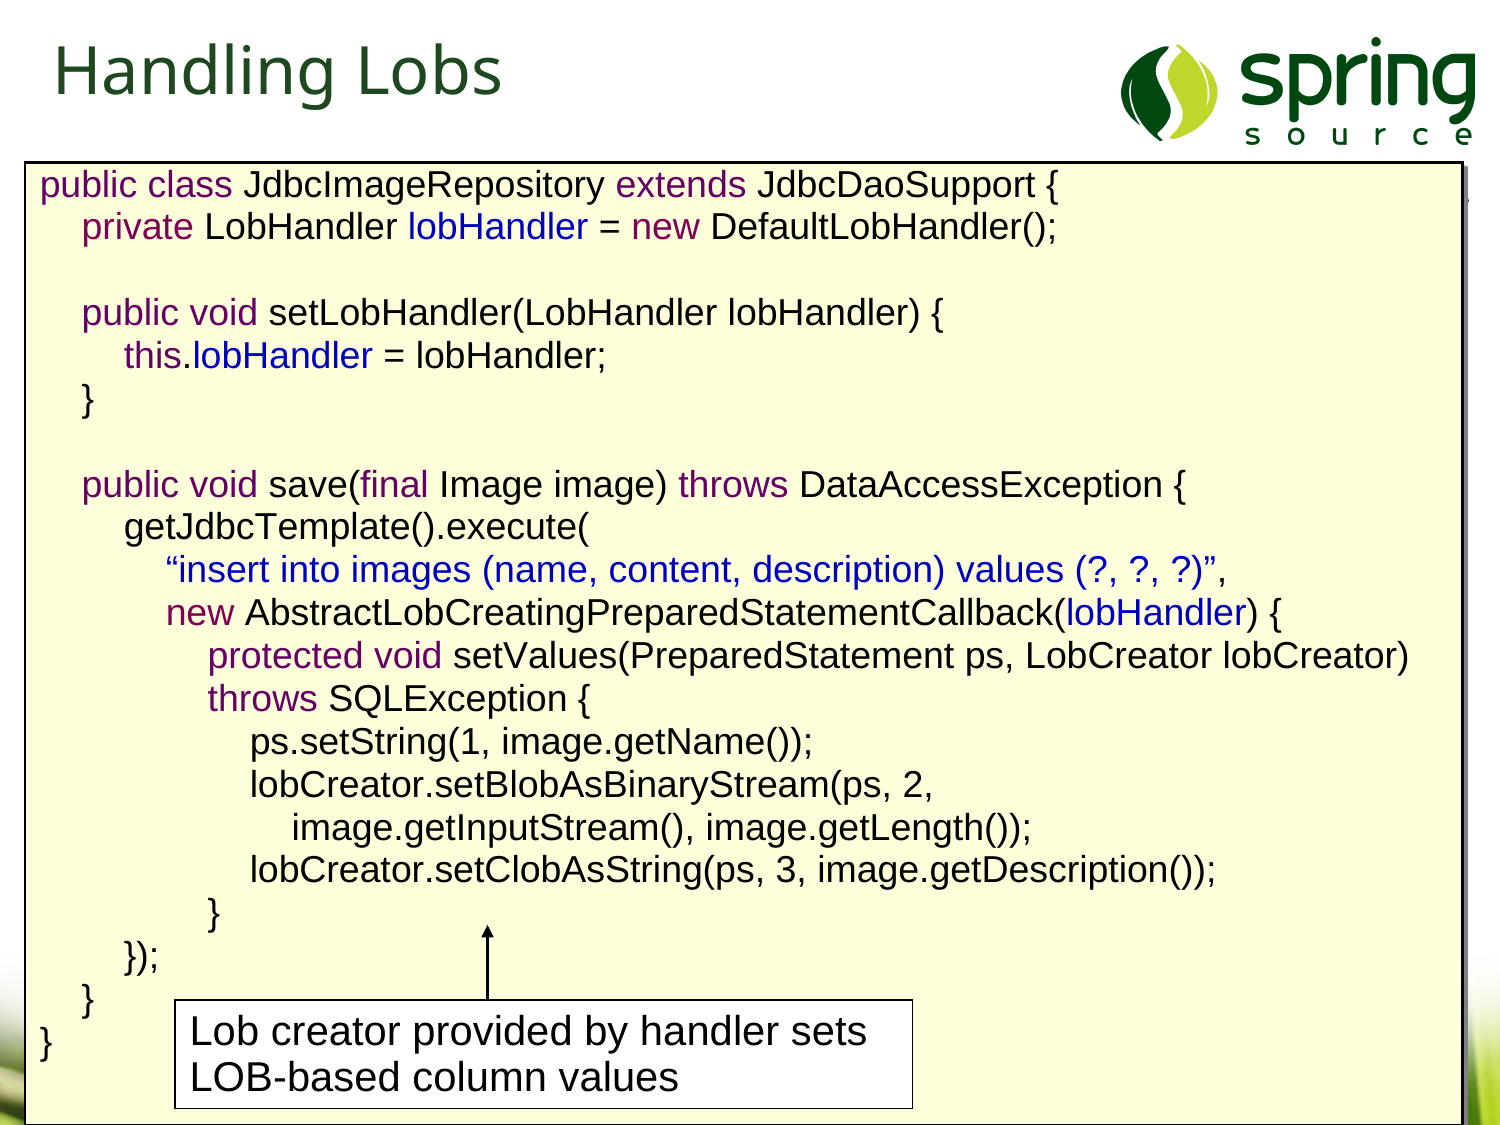

# Handling Lobs
public class JdbcImageRepository extends JdbcDaoSupport {
 private LobHandler lobHandler = new DefaultLobHandler();
 public void setLobHandler(LobHandler lobHandler) {
 this.lobHandler = lobHandler;
 }
 public void save(final Image image) throws DataAccessException {
 getJdbcTemplate().execute(
 “insert into images (name, content, description) values (?, ?, ?)”,
 new AbstractLobCreatingPreparedStatementCallback(lobHandler) {
 protected void setValues(PreparedStatement ps, LobCreator lobCreator)
 throws SQLException {
 ps.setString(1, image.getName());
 lobCreator.setBlobAsBinaryStream(ps, 2,
 image.getInputStream(), image.getLength());
 lobCreator.setClobAsString(ps, 3, image.getDescription());
 }
 });
 }
}
Lob creator provided by handler sets LOB-based column values